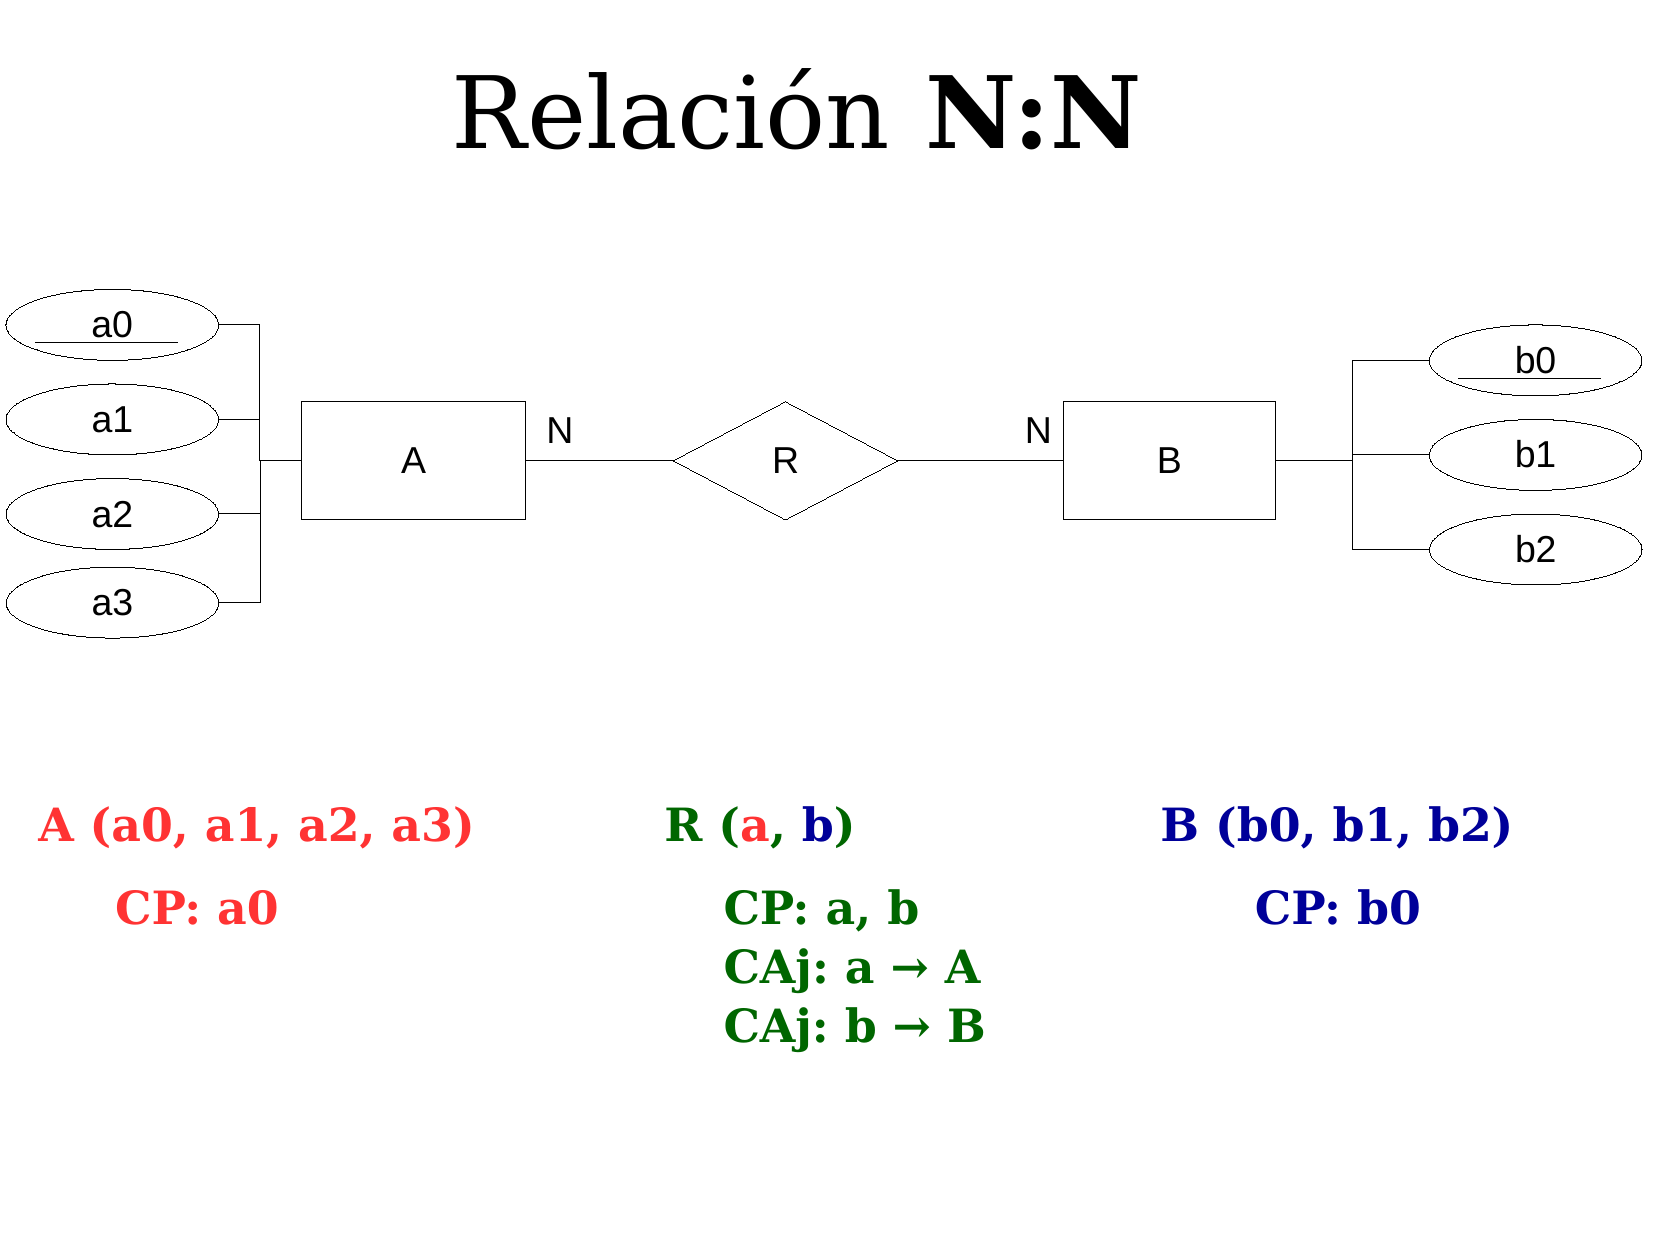

Relación N:N
a0
b0
a1
A
N
R
N
B
b1
a2
b2
a3
A (a0, a1, a2, a3)
R (a, b)
B (b0, b1, b2)
CP: b0
CP: a0
CP: a, b
CAj: a → A
CAj: b → B